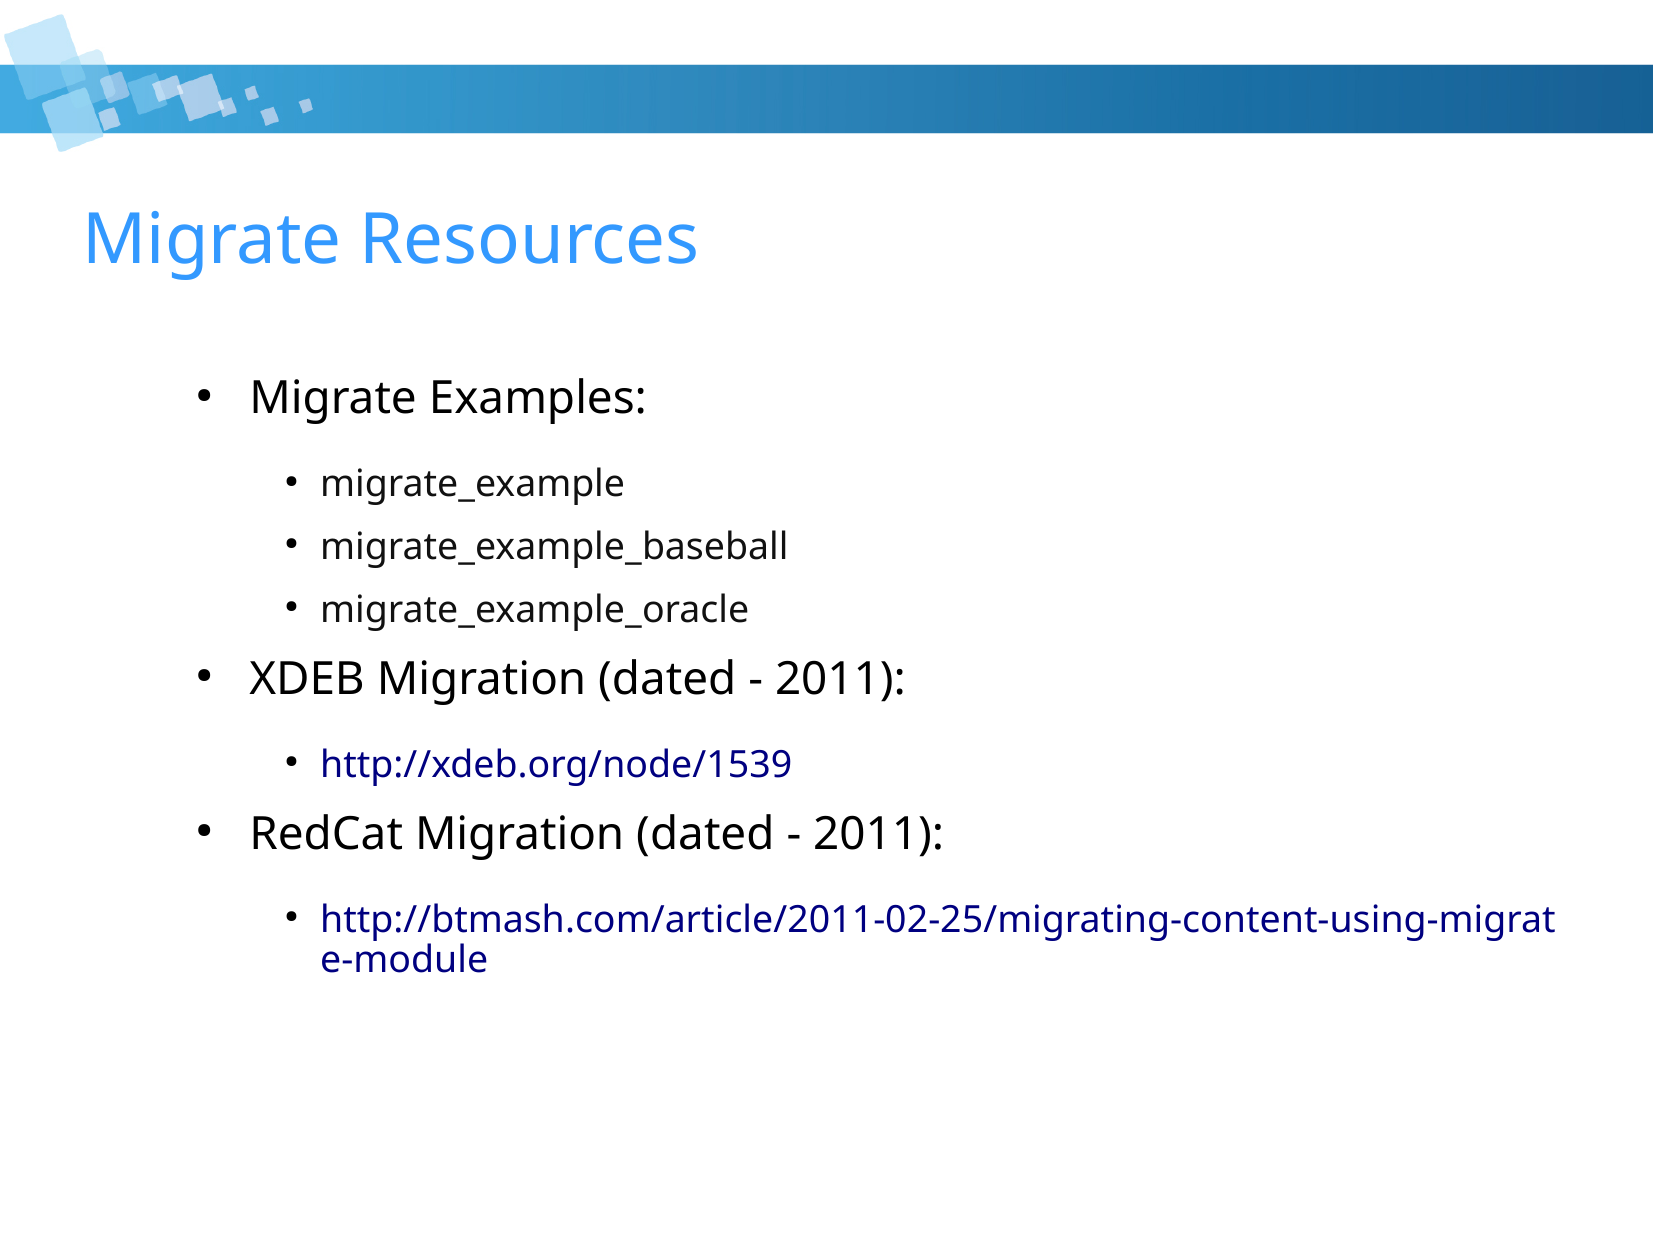

# Migrate Resources
Migrate Examples:
migrate_example
migrate_example_baseball
migrate_example_oracle
XDEB Migration (dated - 2011):
http://xdeb.org/node/1539
RedCat Migration (dated - 2011):
http://btmash.com/article/2011-02-25/migrating-content-using-migrate-module